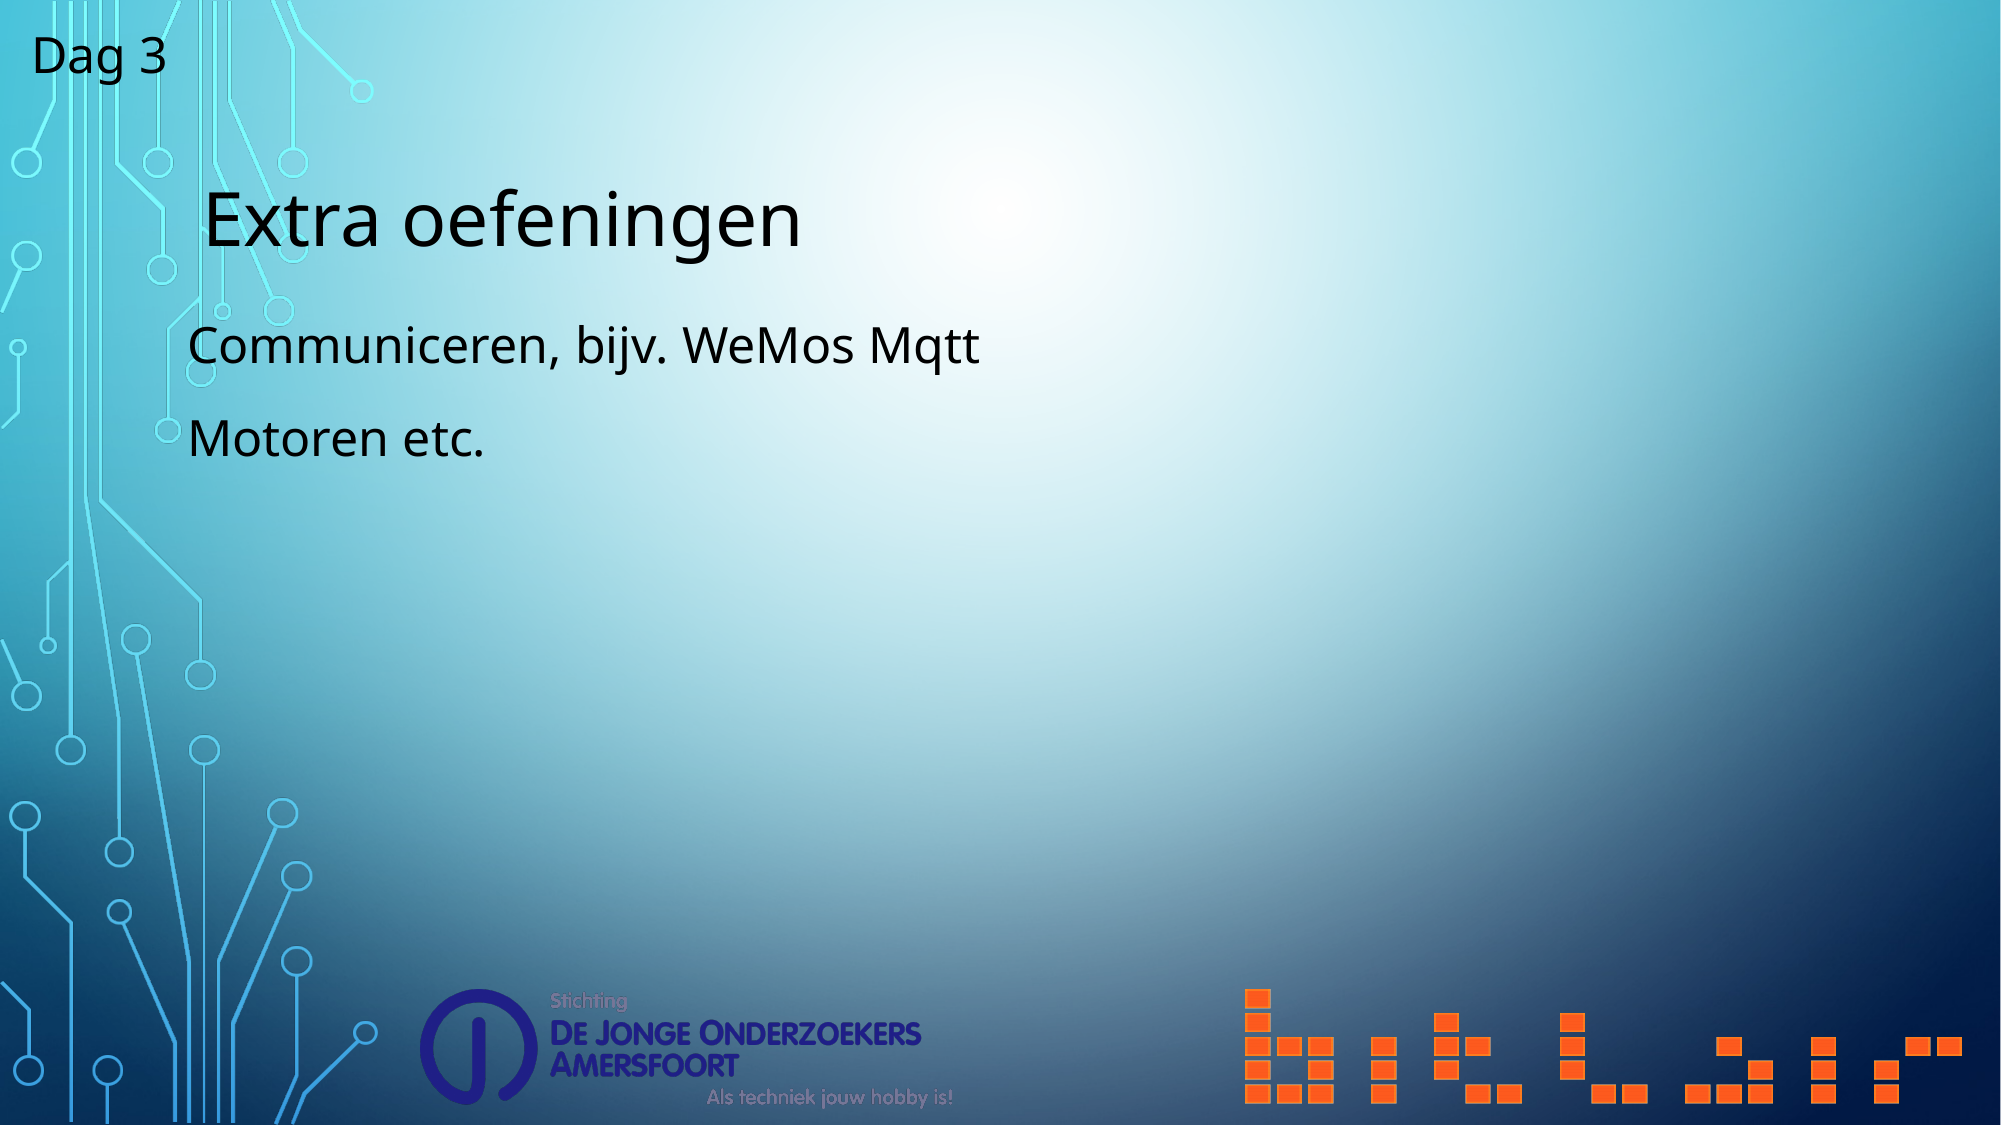

Dag 3
# Extra oefeningen
Communiceren, bijv. WeMos Mqtt
Motoren etc.